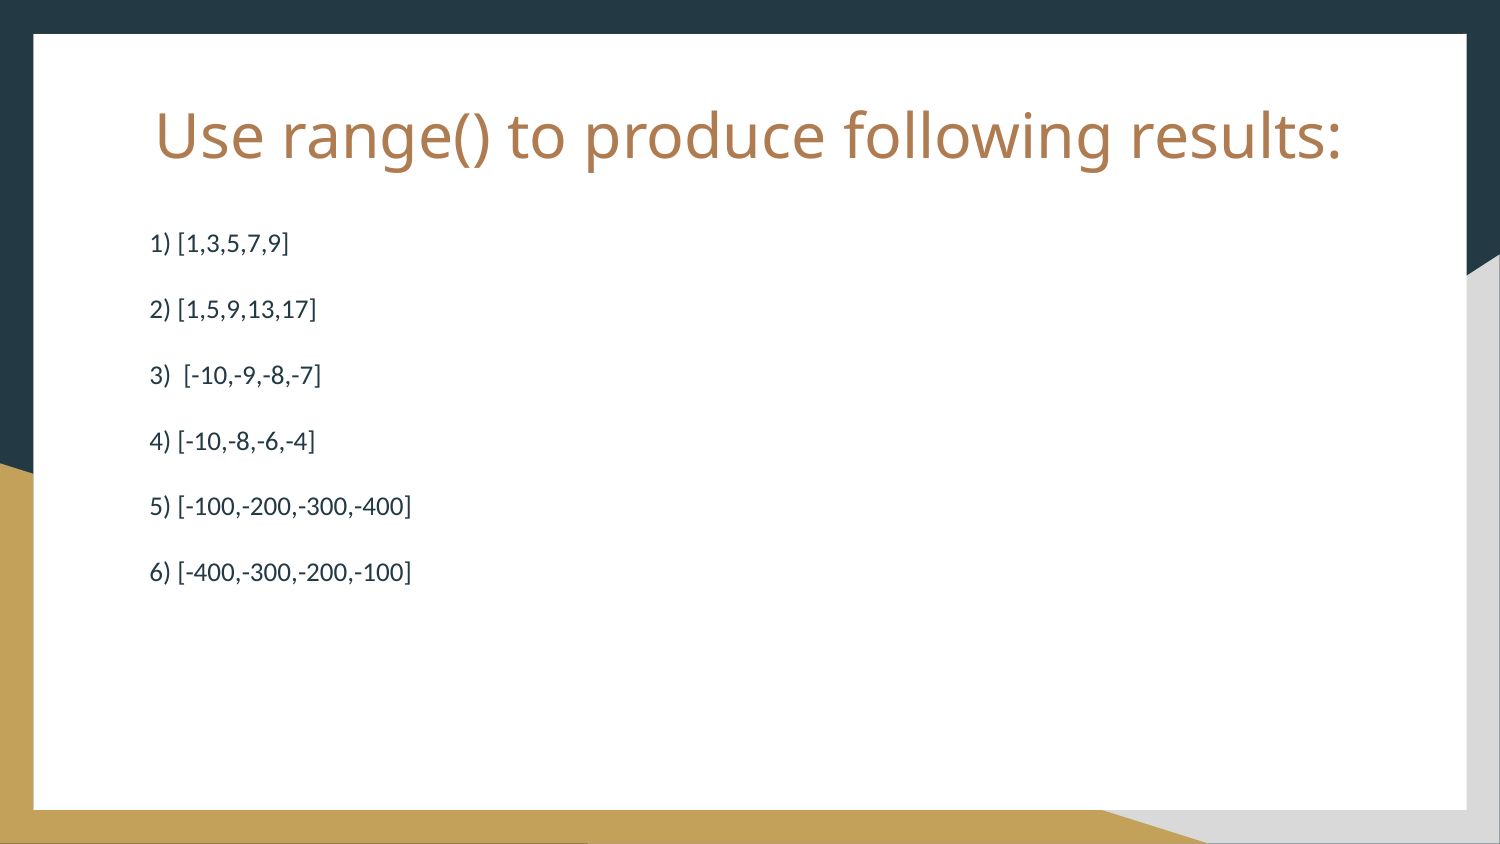

# Use range() to produce following results:
1) [1,3,5,7,9]
2) [1,5,9,13,17]
3) [-10,-9,-8,-7]
4) [-10,-8,-6,-4]
5) [-100,-200,-300,-400]
6) [-400,-300,-200,-100]